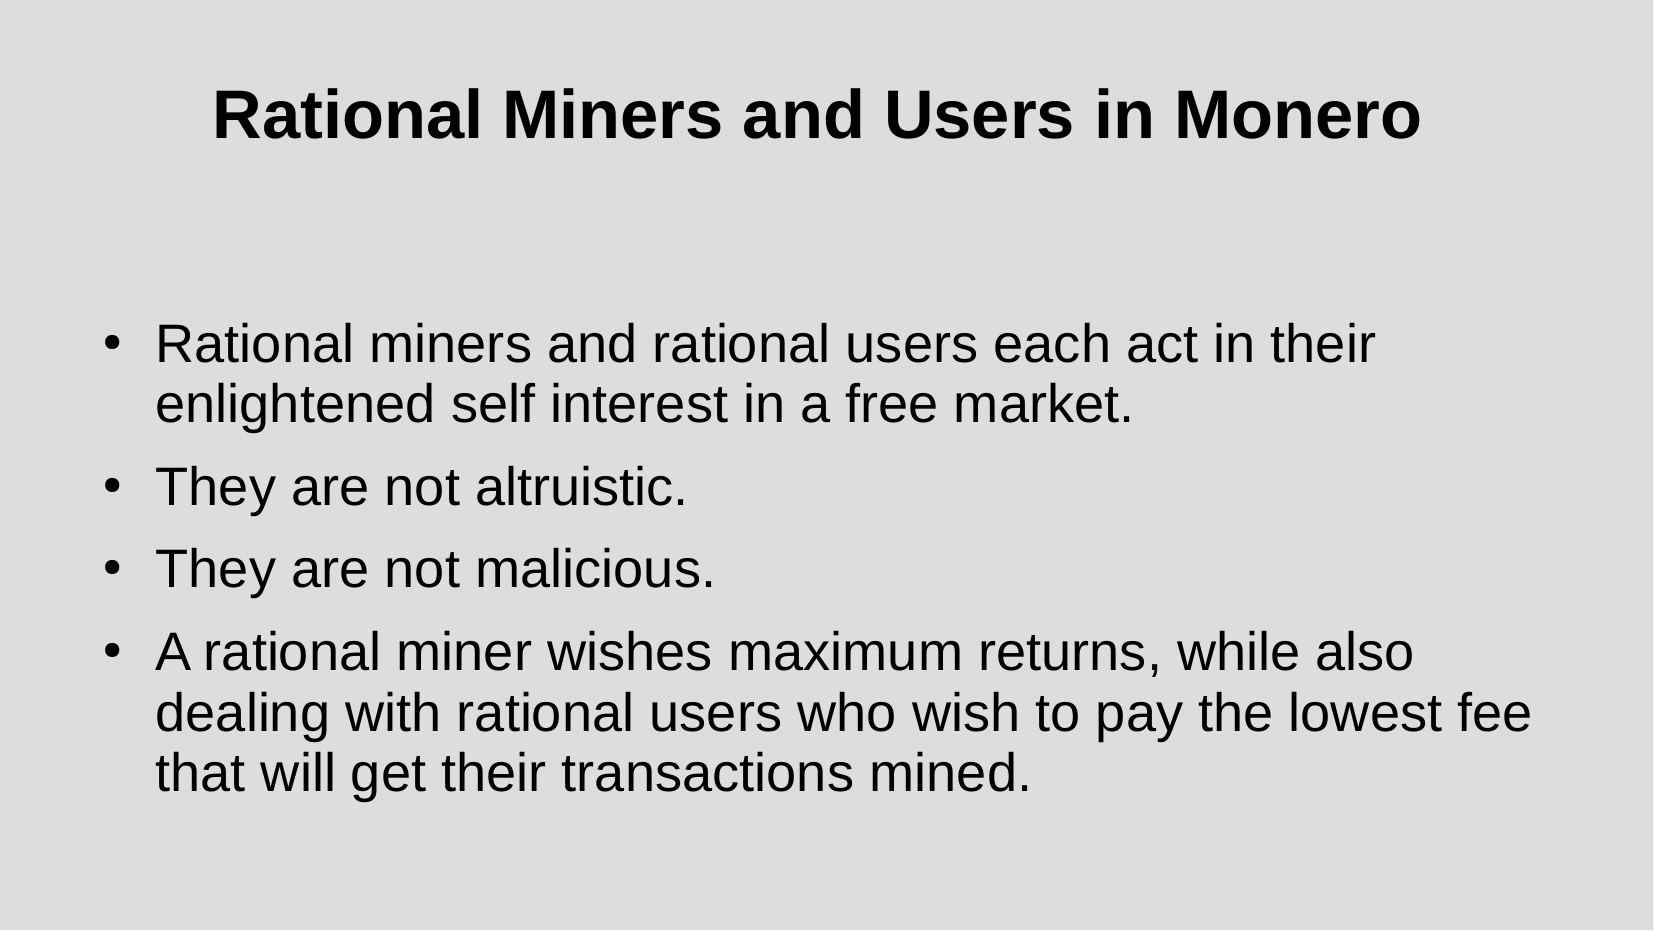

# Rational Miners and Users in Monero
Rational miners and rational users each act in their enlightened self interest in a free market.
They are not altruistic.
They are not malicious.
A rational miner wishes maximum returns, while also dealing with rational users who wish to pay the lowest fee that will get their transactions mined.